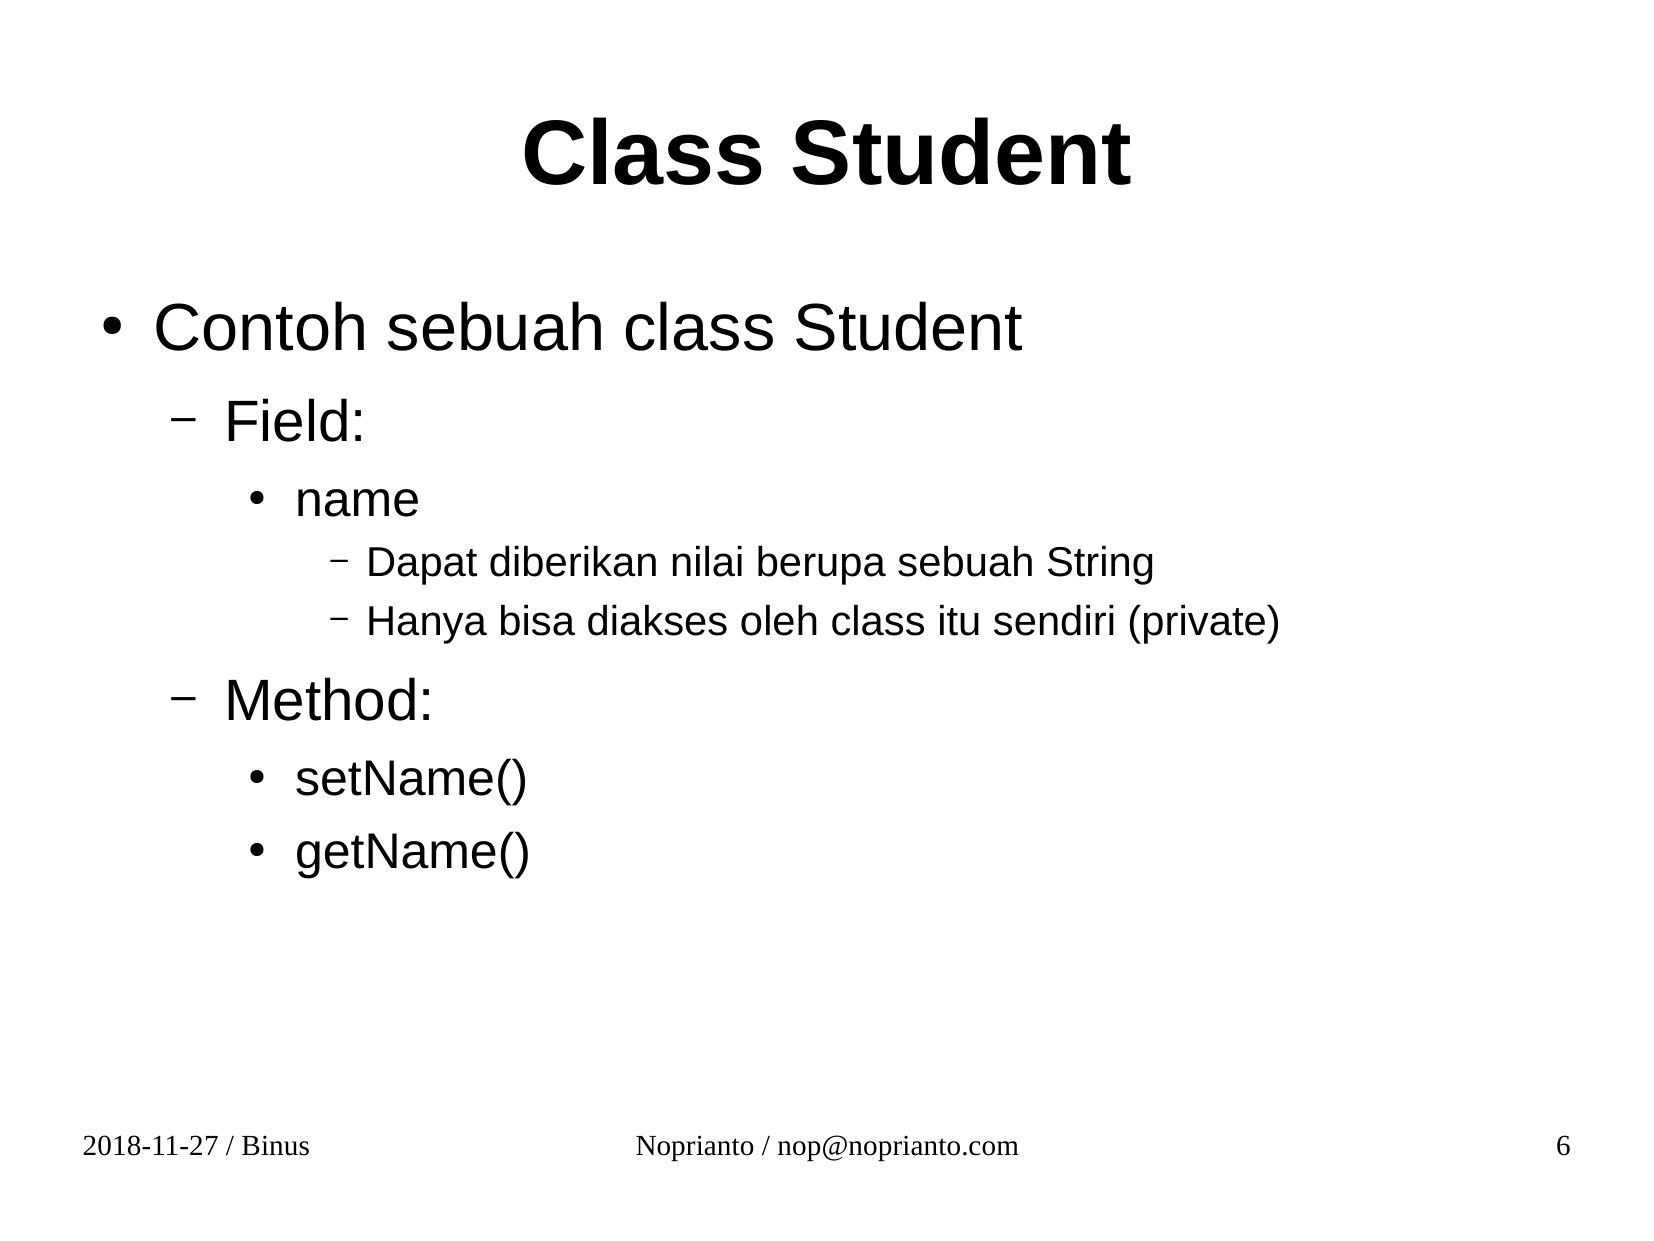

# Class Student
Contoh sebuah class Student
Field:
name
Dapat diberikan nilai berupa sebuah String
Hanya bisa diakses oleh class itu sendiri (private)
Method:
setName()
getName()
2018-11-27 / Binus
Noprianto / nop@noprianto.com
6